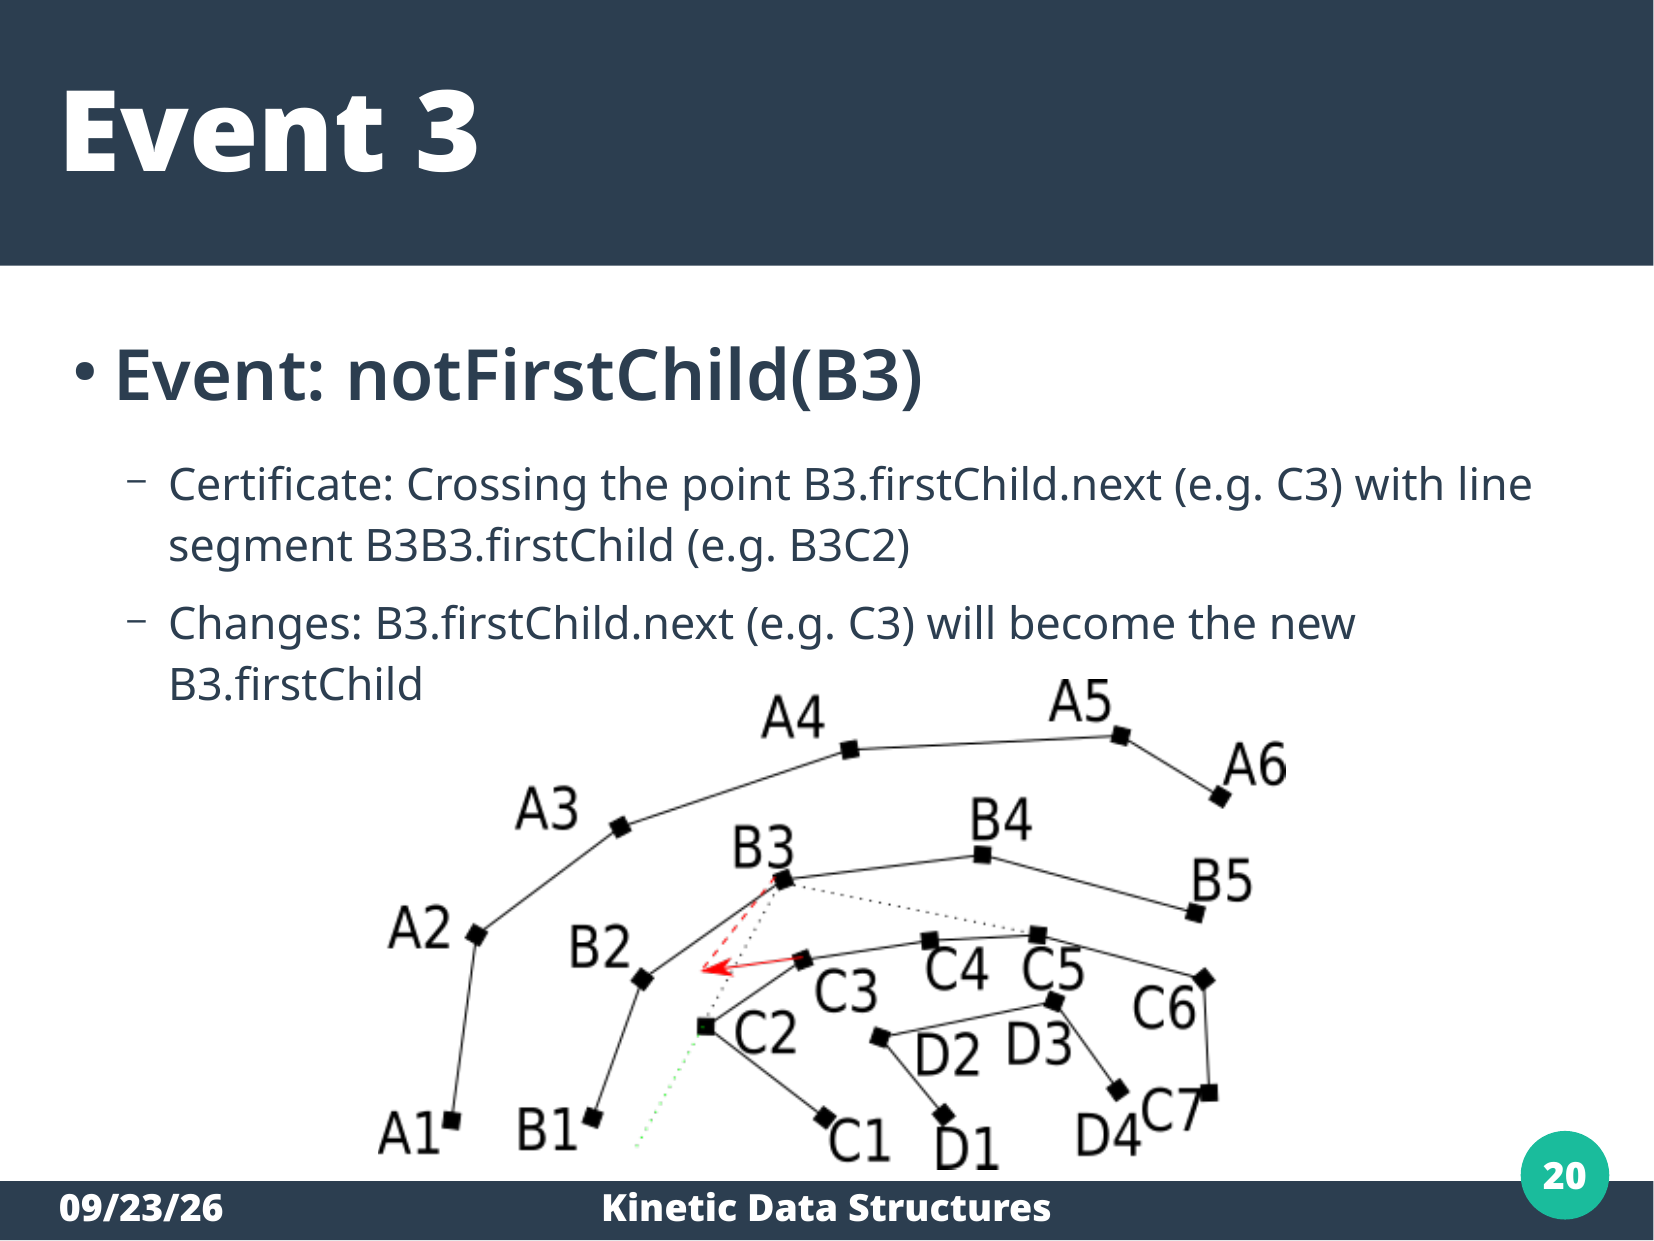

# Event 3
Event: notFirstChild(B3)
Certificate: Crossing the point B3.firstChild.next (e.g. C3) with line segment B3B3.firstChild (e.g. B3C2)
Changes: B3.firstChild.next (e.g. C3) will become the new B3.firstChild
20
Kinetic Data Structures